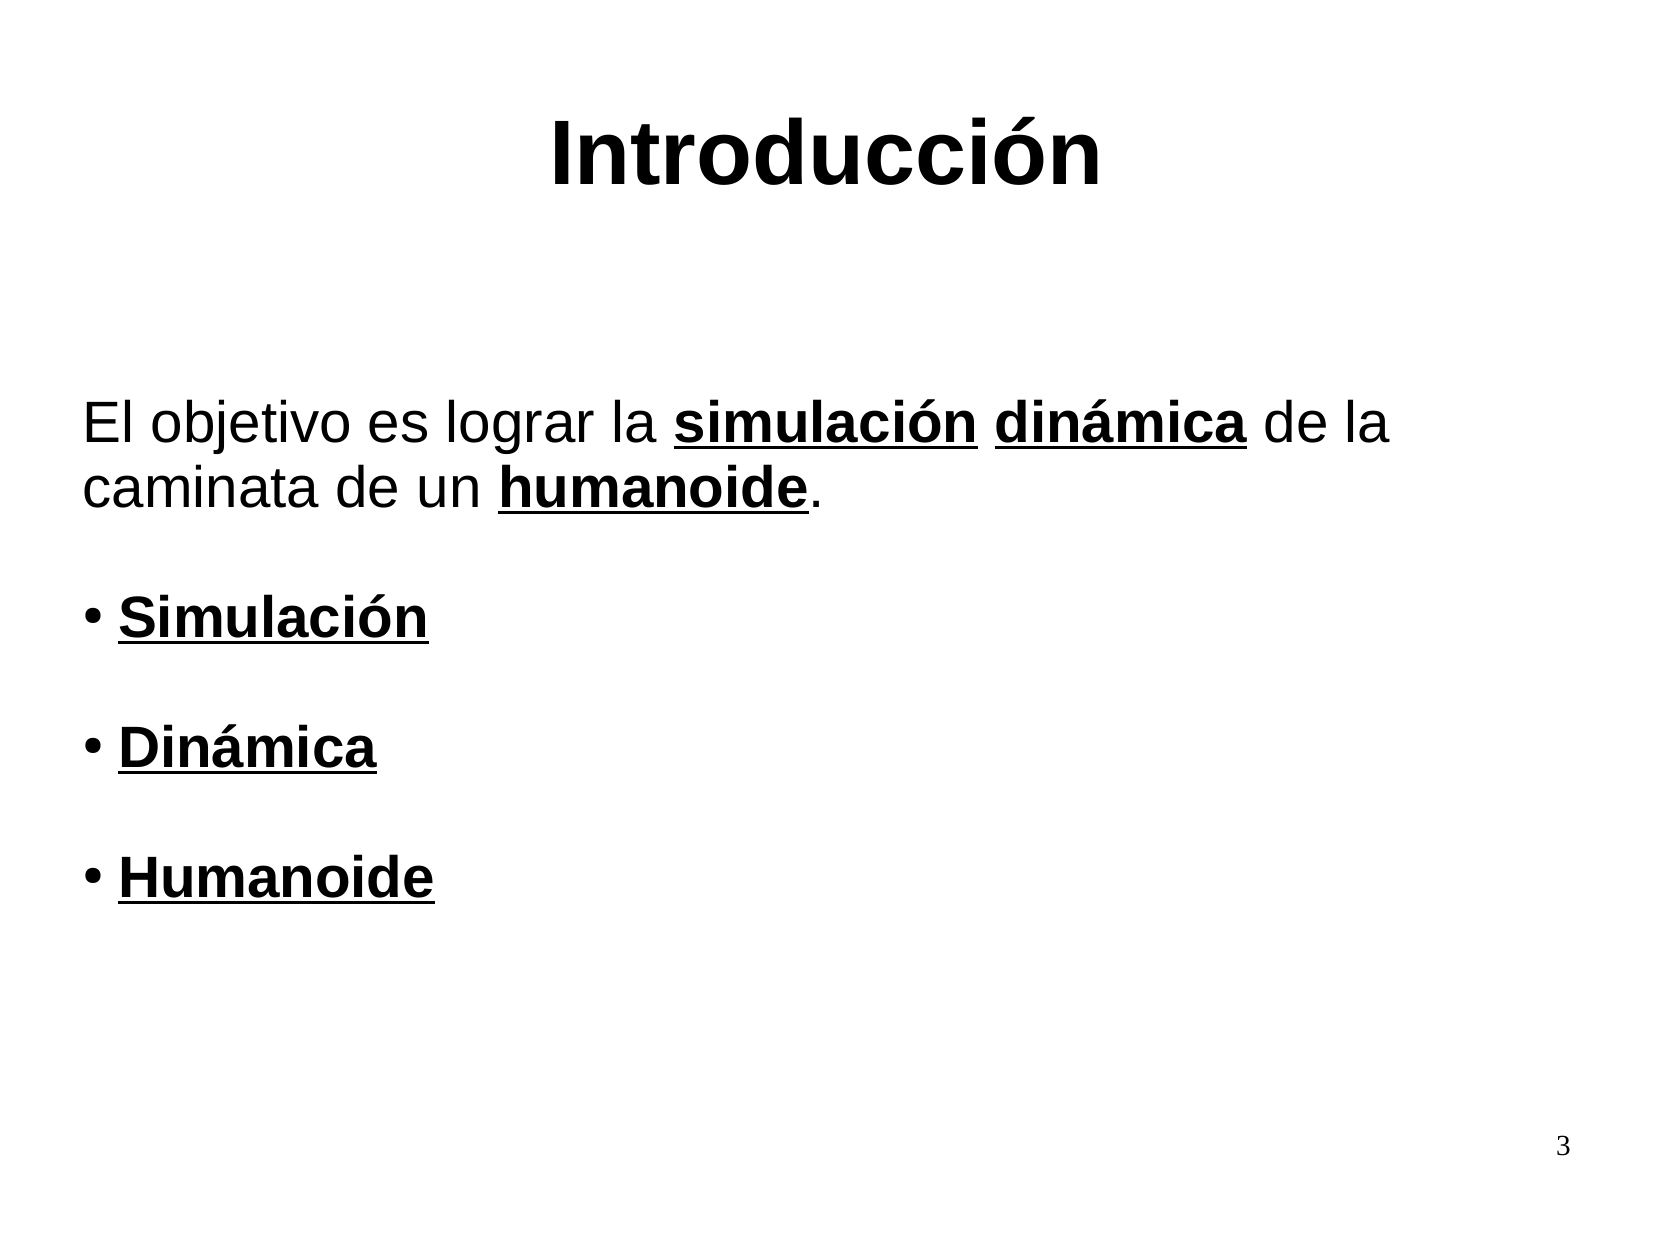

# Introducción
El objetivo es lograr la simulación dinámica de la caminata de un humanoide.
Simulación
Dinámica
Humanoide
3